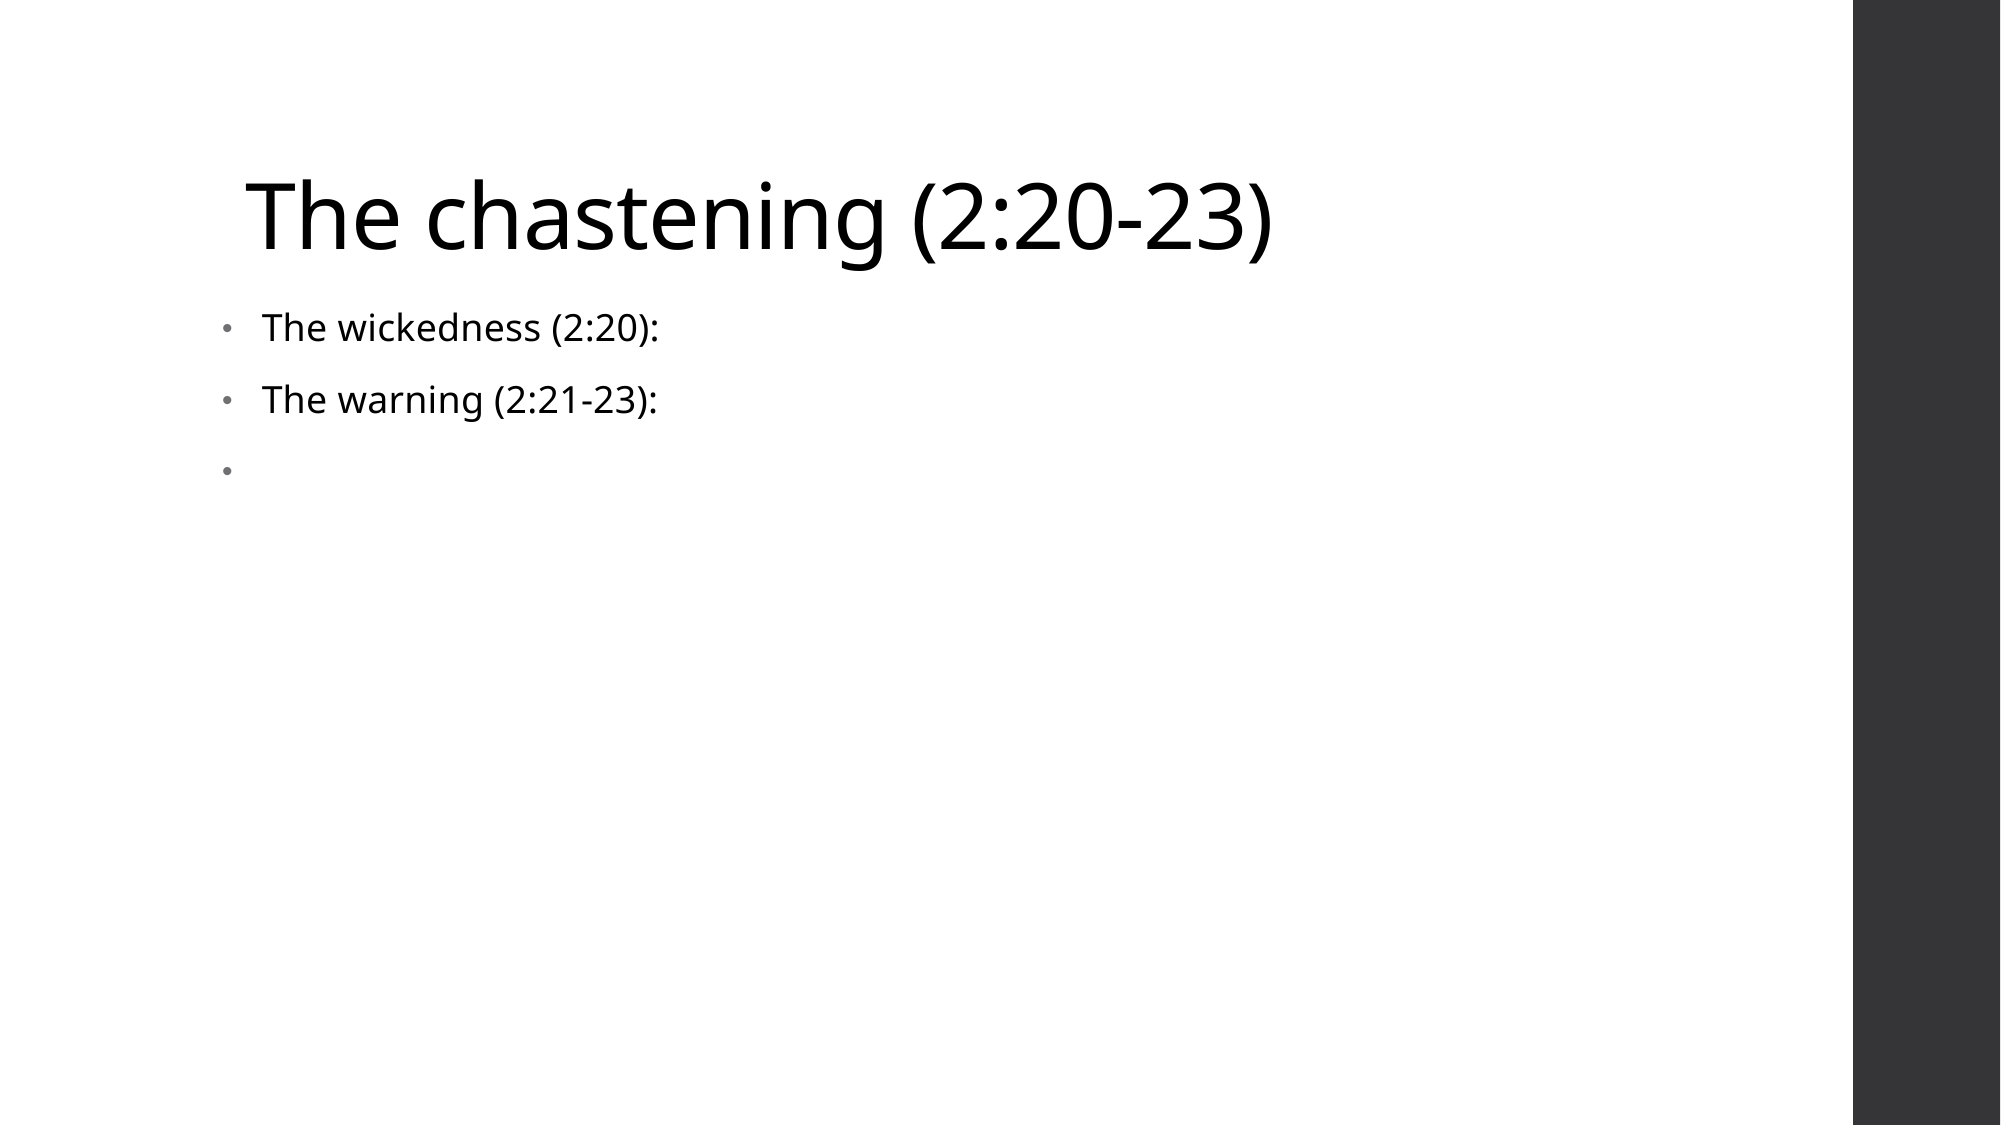

# The chastening (2:20-23)
 The wickedness (2:20):
 The warning (2:21-23):